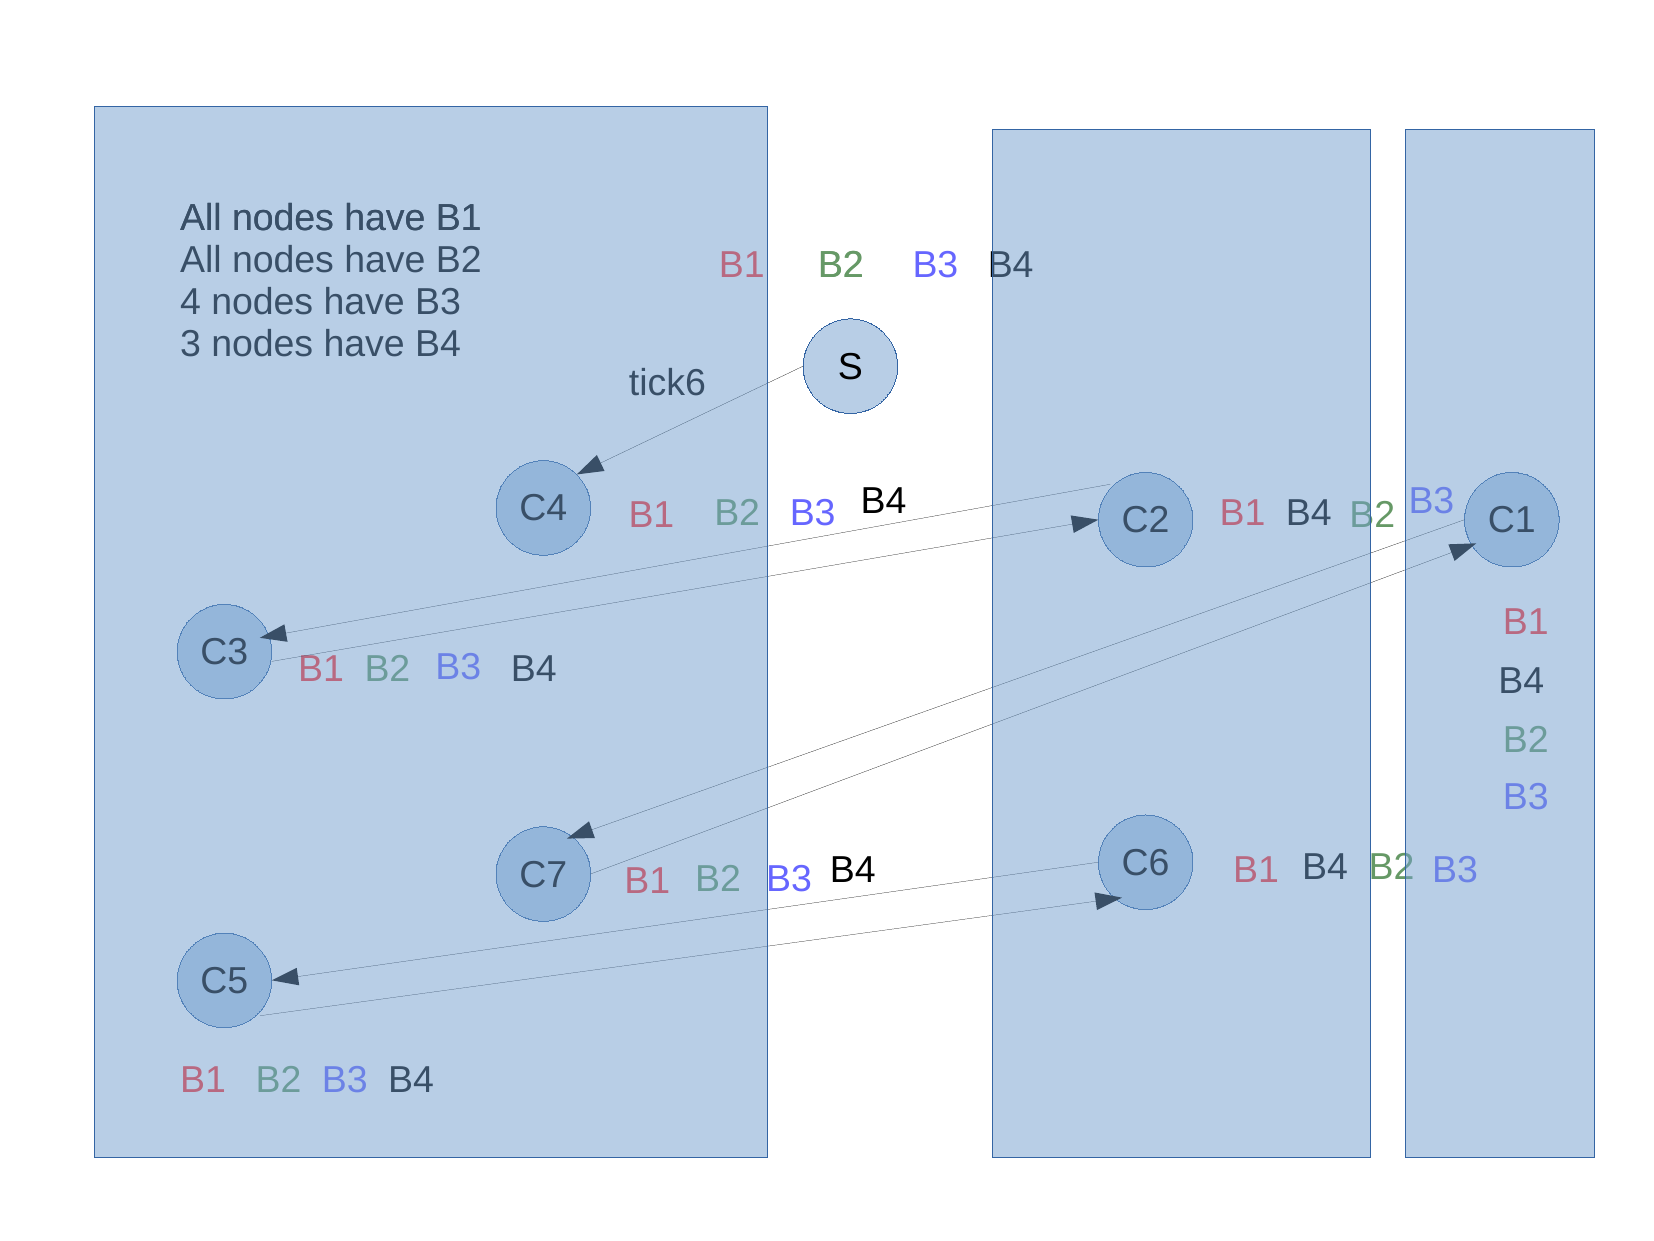

All nodes have B1
All nodes have B1
All nodes have B2
4 nodes have B3
3 nodes have B4
B1
B2
B2
B3
B4
S
tick6
C4
B4
C2
B3
C1
B2
B3
B1
B4
B1
B2
B1
C3
B3
B1
B2
B4
B4
B2
B3
C6
C7
B4
B2
B4
B1
B3
B2
B3
B1
C5
B1
B2
B3
B4